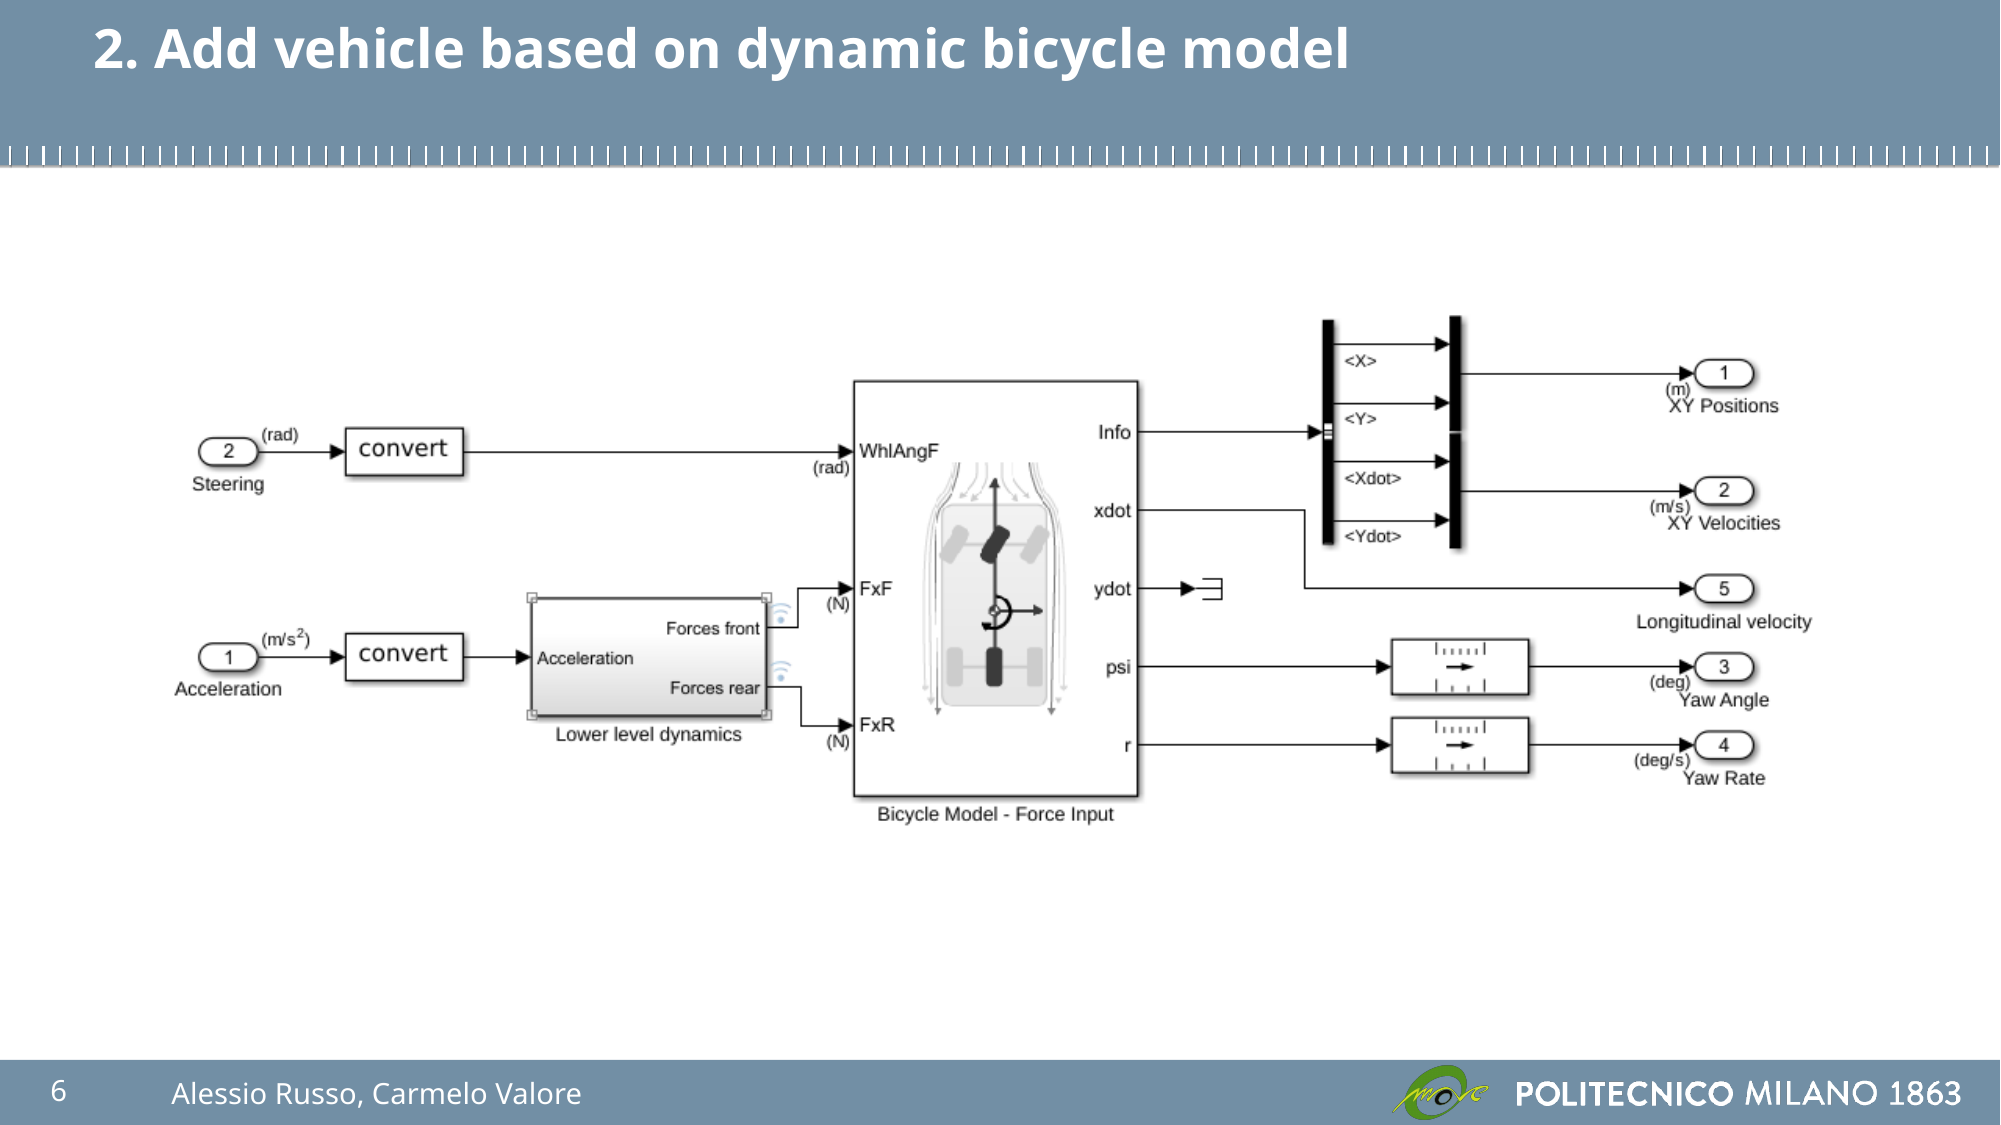

# 2. Add vehicle based on dynamic bicycle model
Alessio Russo, Carmelo Valore